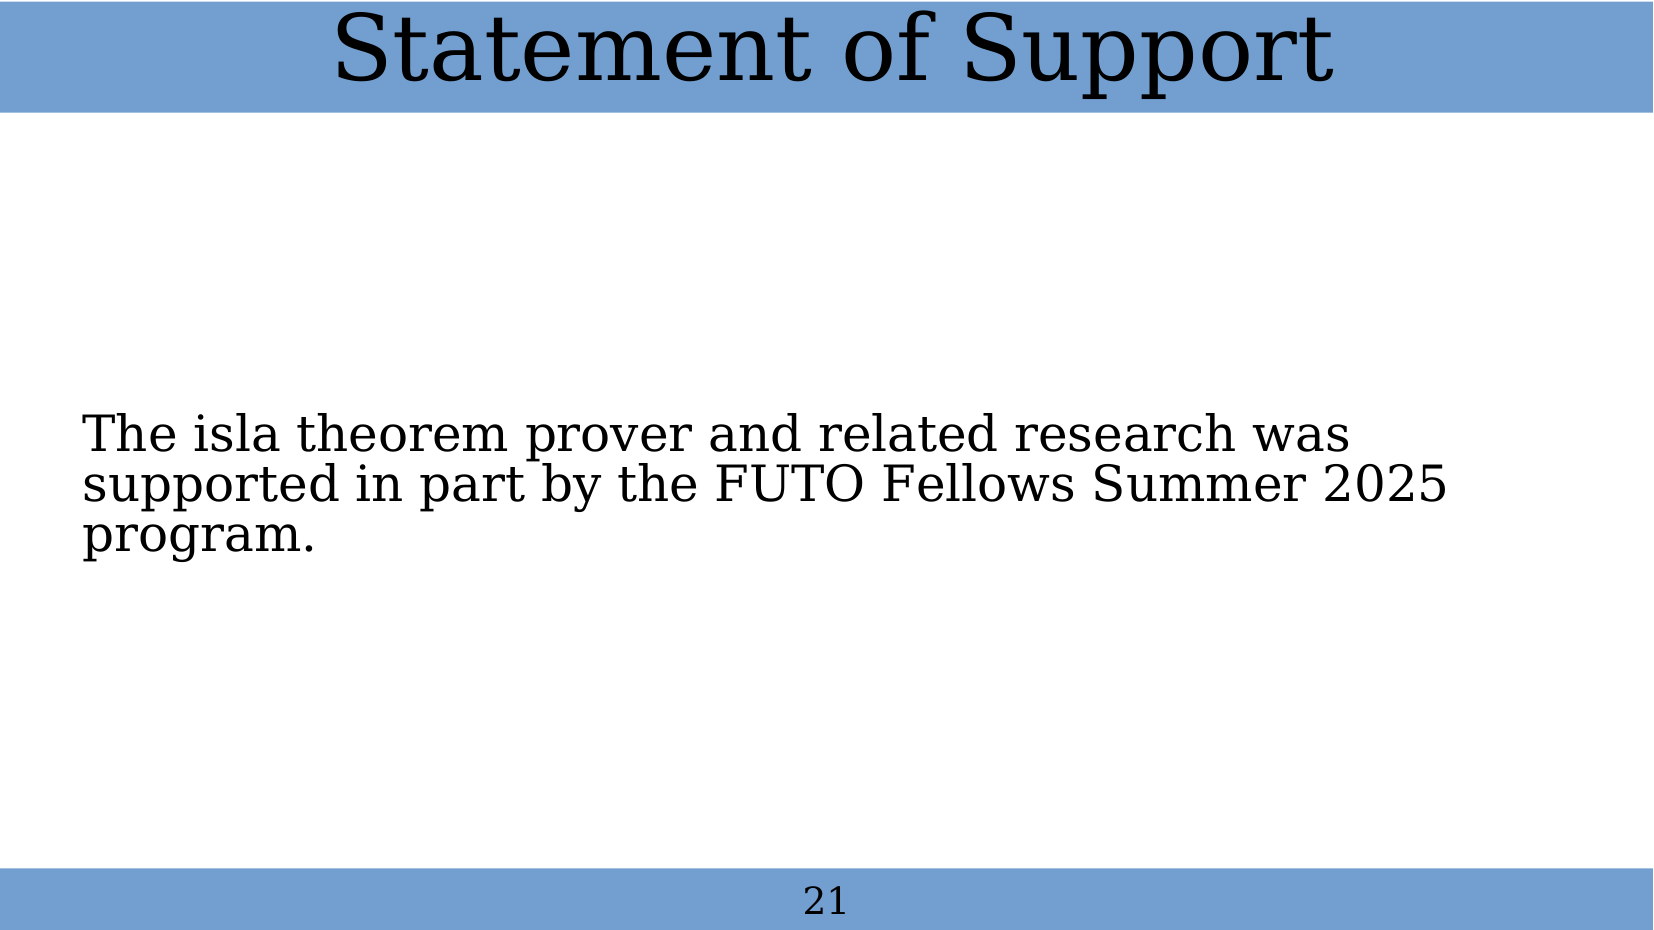

Statement of Support
#
The isla theorem prover and related research was supported in part by the FUTO Fellows Summer 2025 program.
21